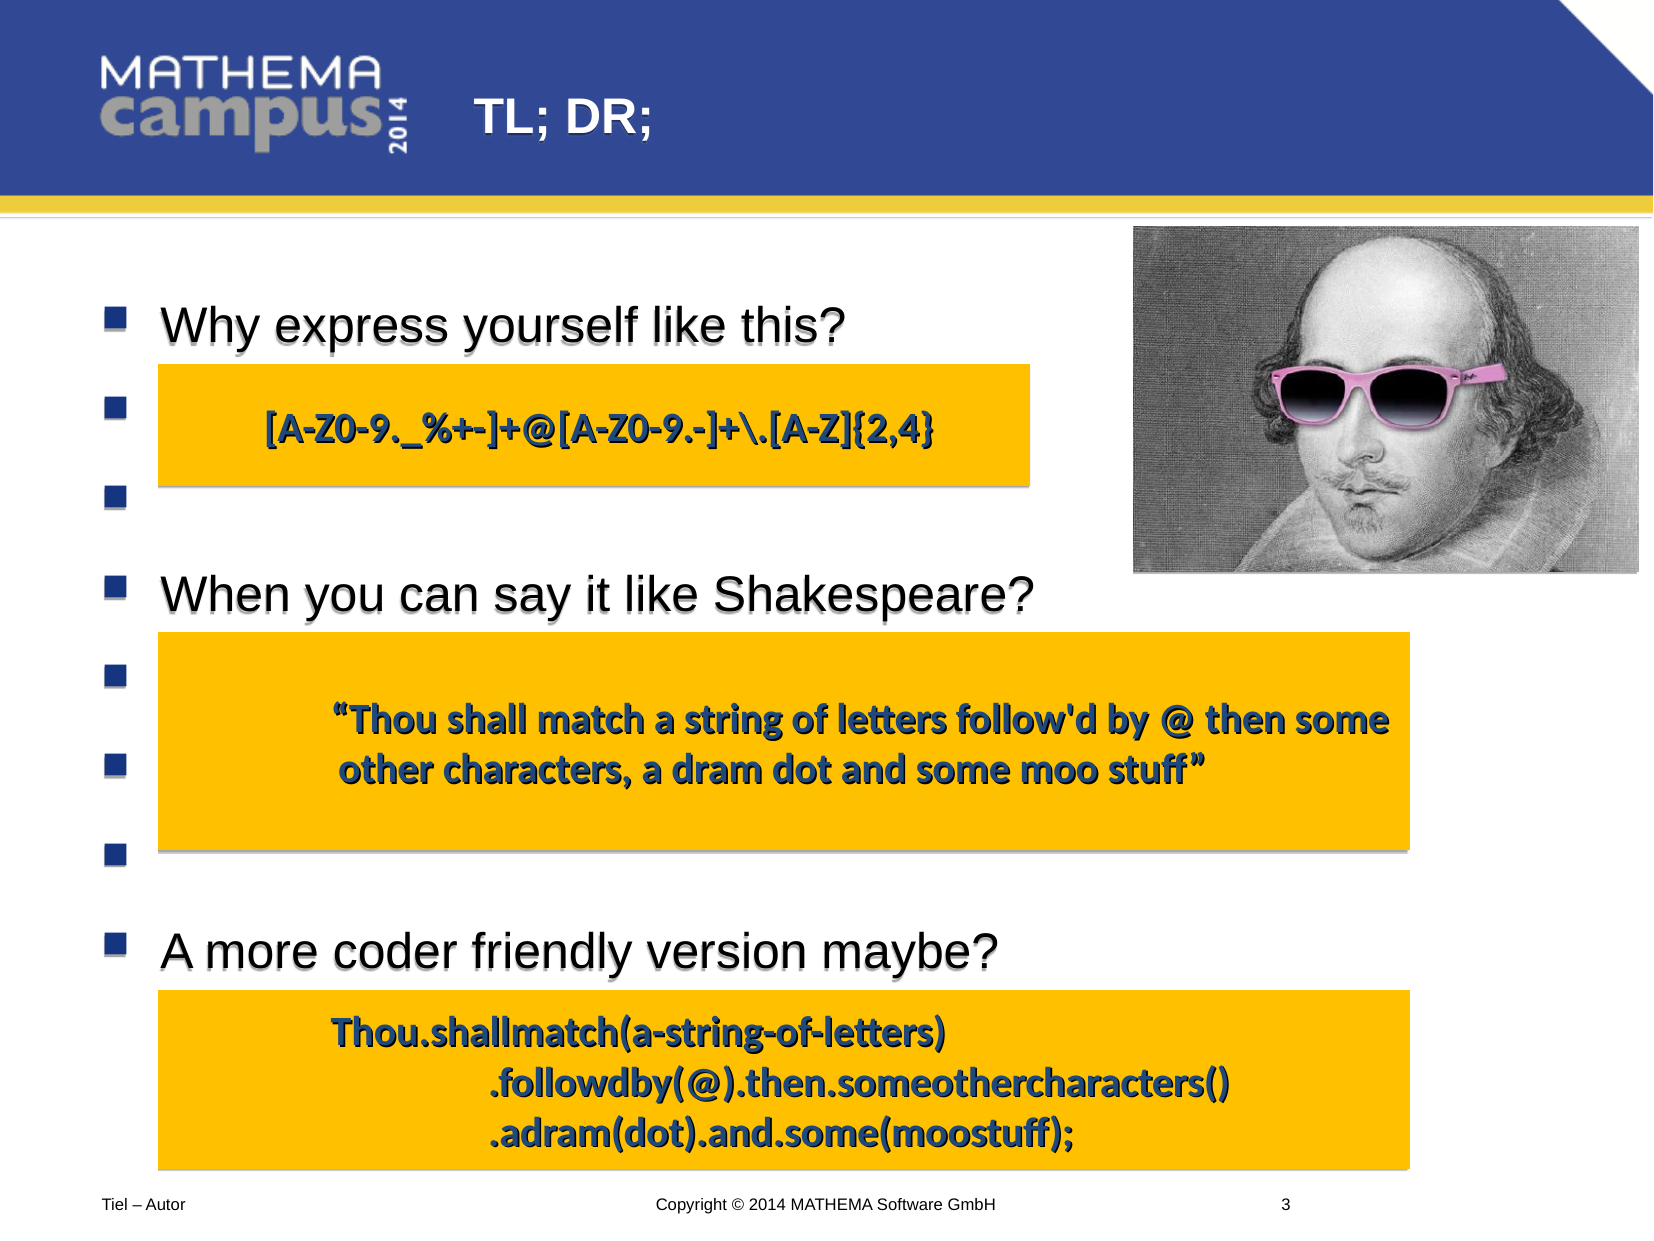

# TL; DR;
Why express yourself like this?
When you can say it like Shakespeare?
A more coder friendly version maybe?
 [A-Z0-9._%+-]+@[A-Z0-9.-]+\.[A-Z]{2,4}
“Thou shall match a string of letters follow'd by @ then some other characters, a dram dot and some moo stuff”
Thou.shallmatch(a-string-of-letters)
		.followdby(@).then.someothercharacters()
		.adram(dot).and.some(moostuff);